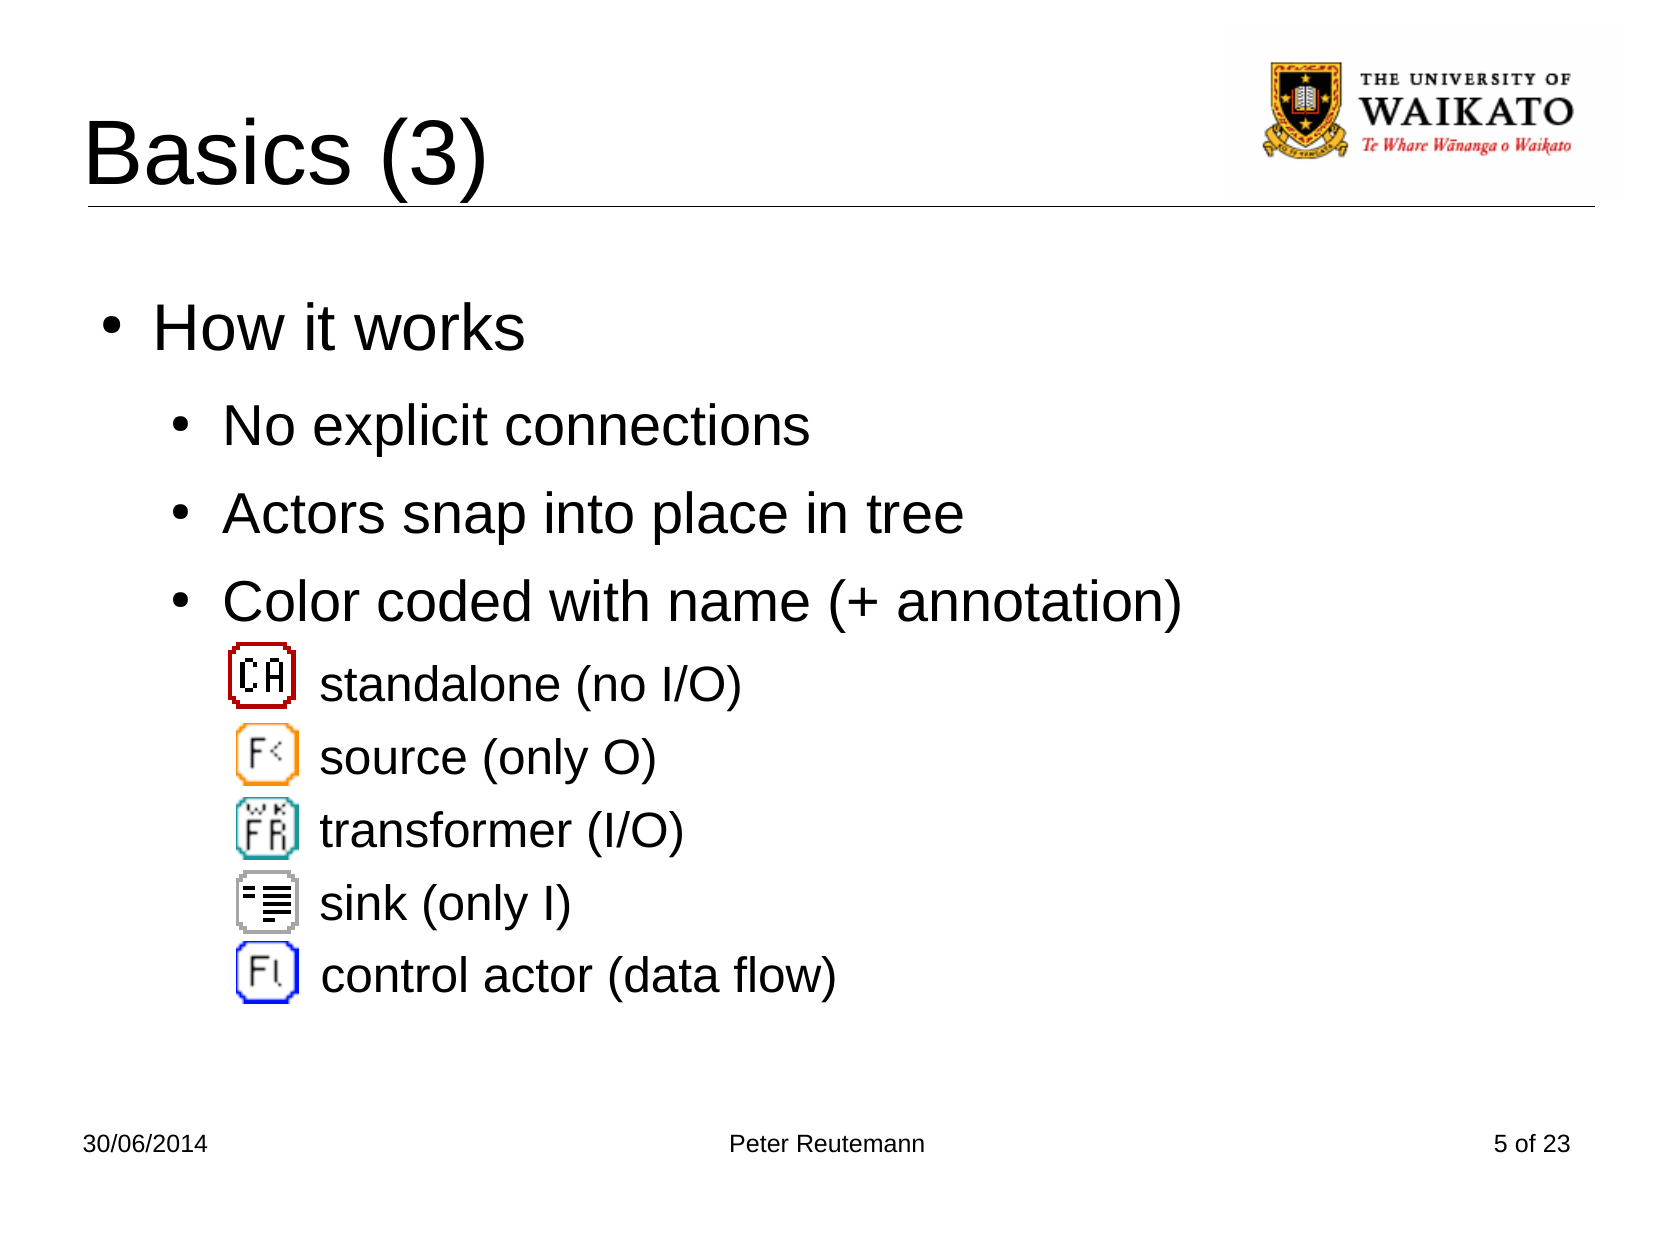

# Basics (3)
How it works
No explicit connections
Actors snap into place in tree
Color coded with name (+ annotation)
 	standalone (no I/O)
 	source (only O)
 	transformer (I/O)
 	sink (only I)
 control actor (data flow)
30/06/2014
Peter Reutemann
5